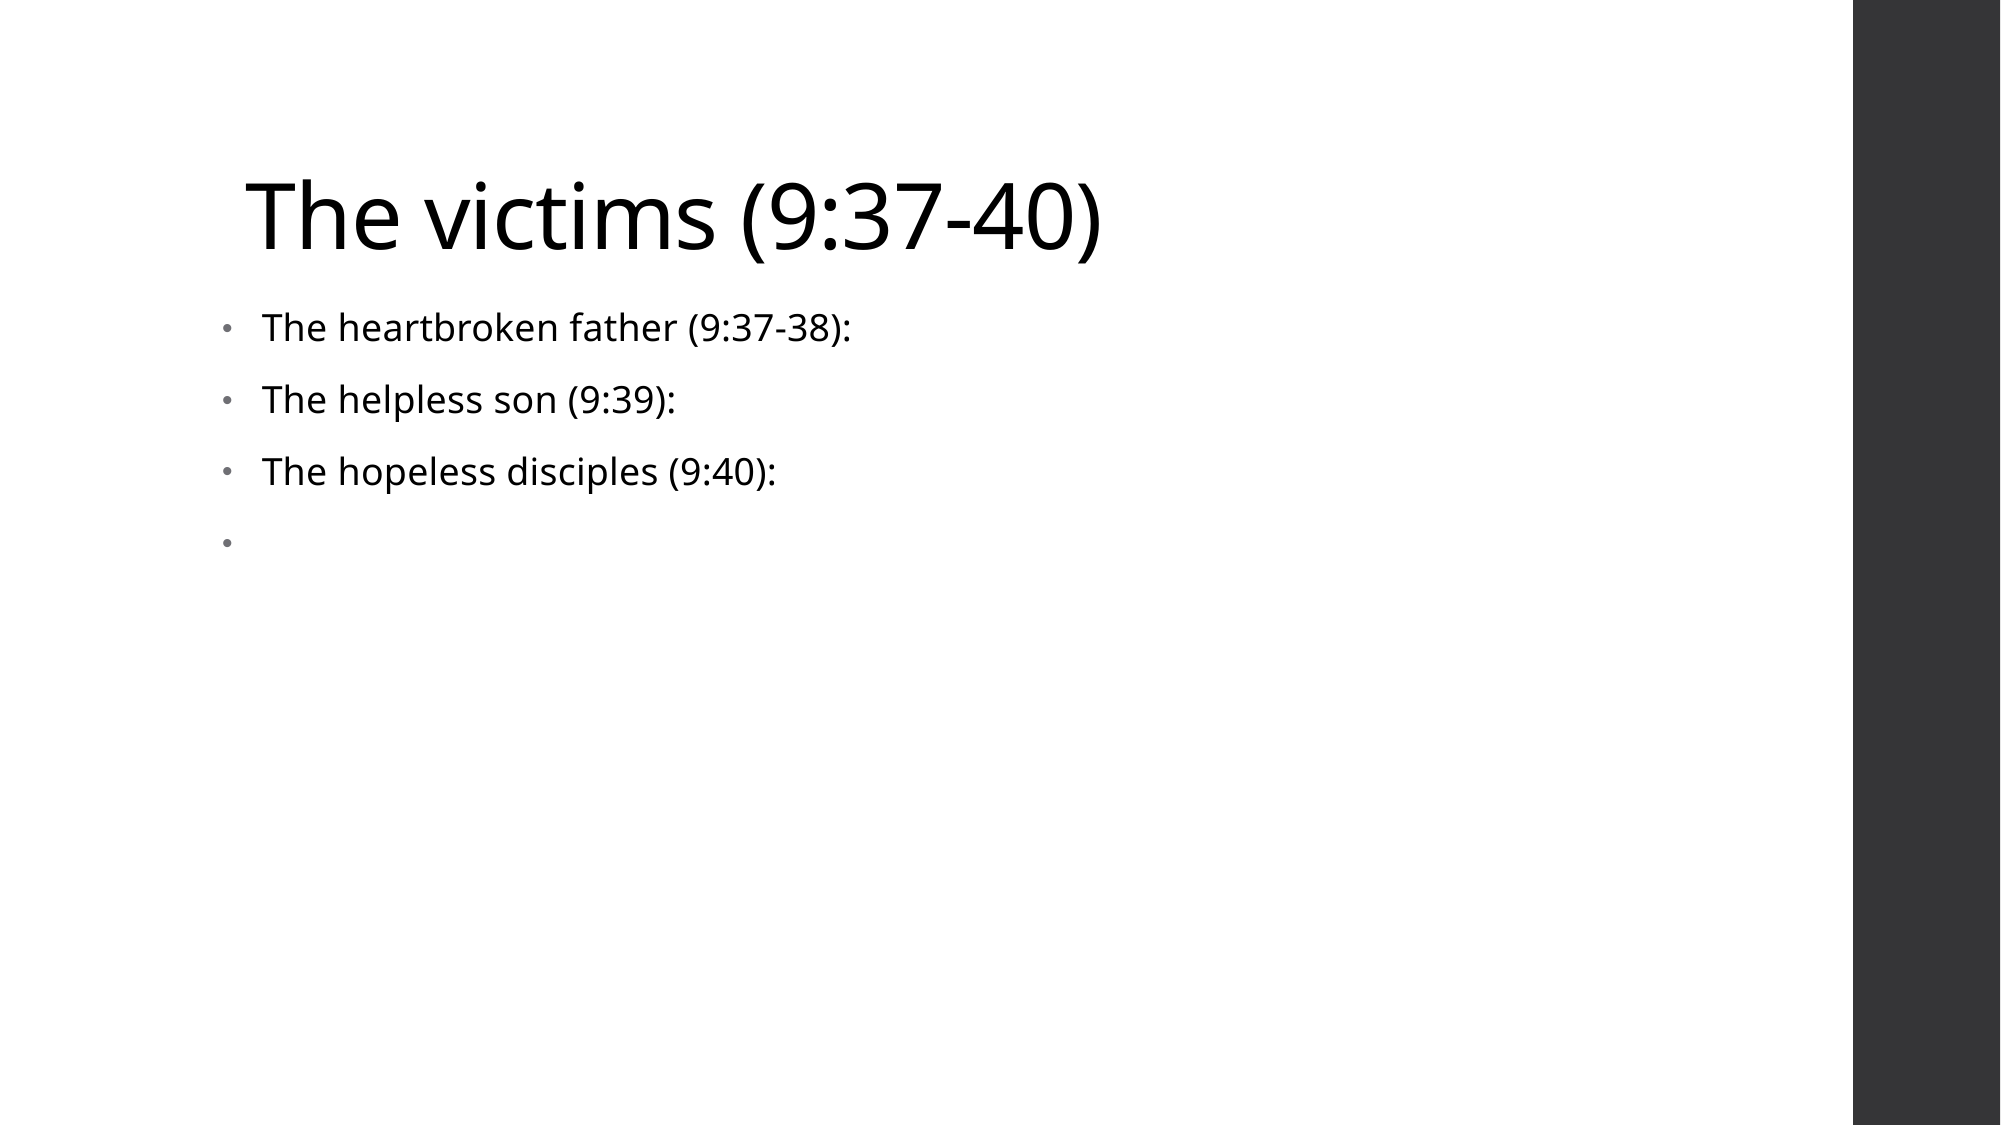

# The victims (9:37-40)
 The heartbroken father (9:37-38):
 The helpless son (9:39):
 The hopeless disciples (9:40):